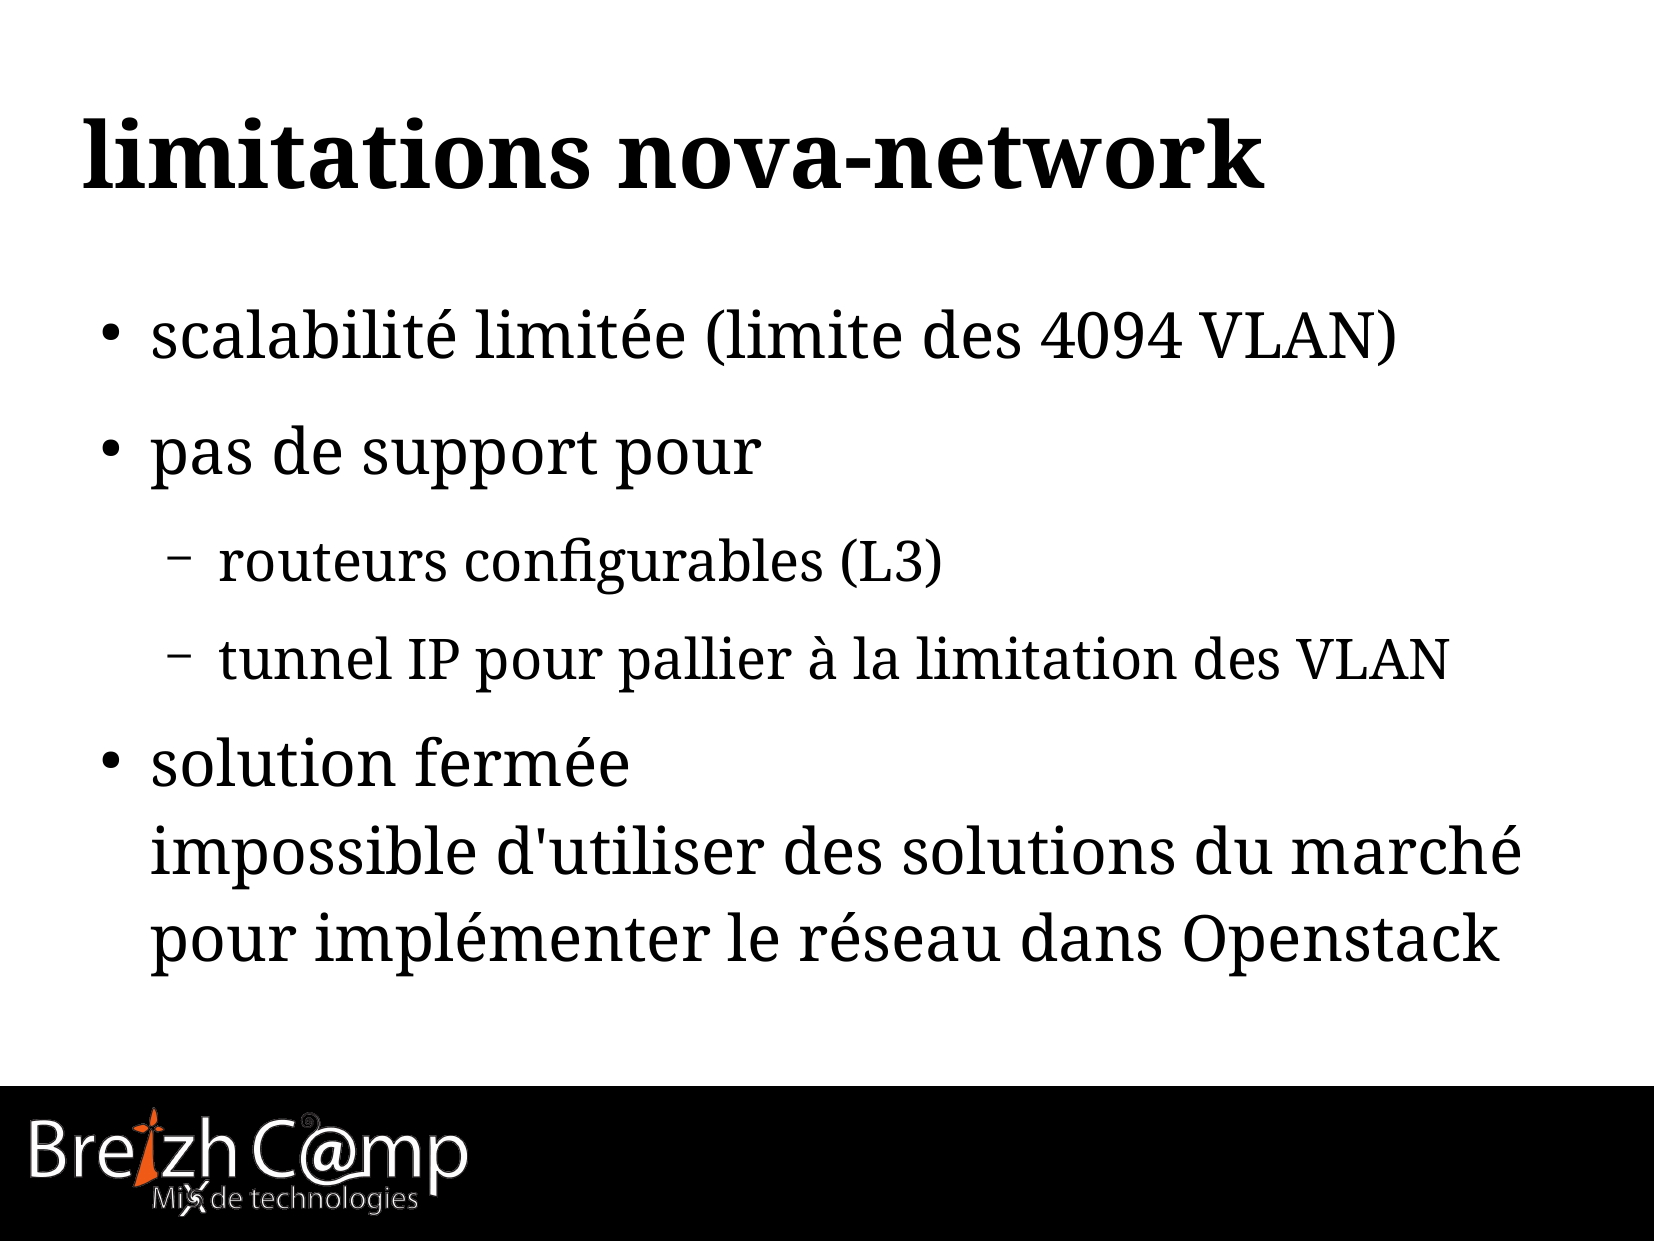

# limitations nova-network
scalabilité limitée (limite des 4094 VLAN)
pas de support pour
routeurs configurables (L3)
tunnel IP pour pallier à la limitation des VLAN
solution fermée
impossible d'utiliser des solutions du marché pour implémenter le réseau dans Openstack
37